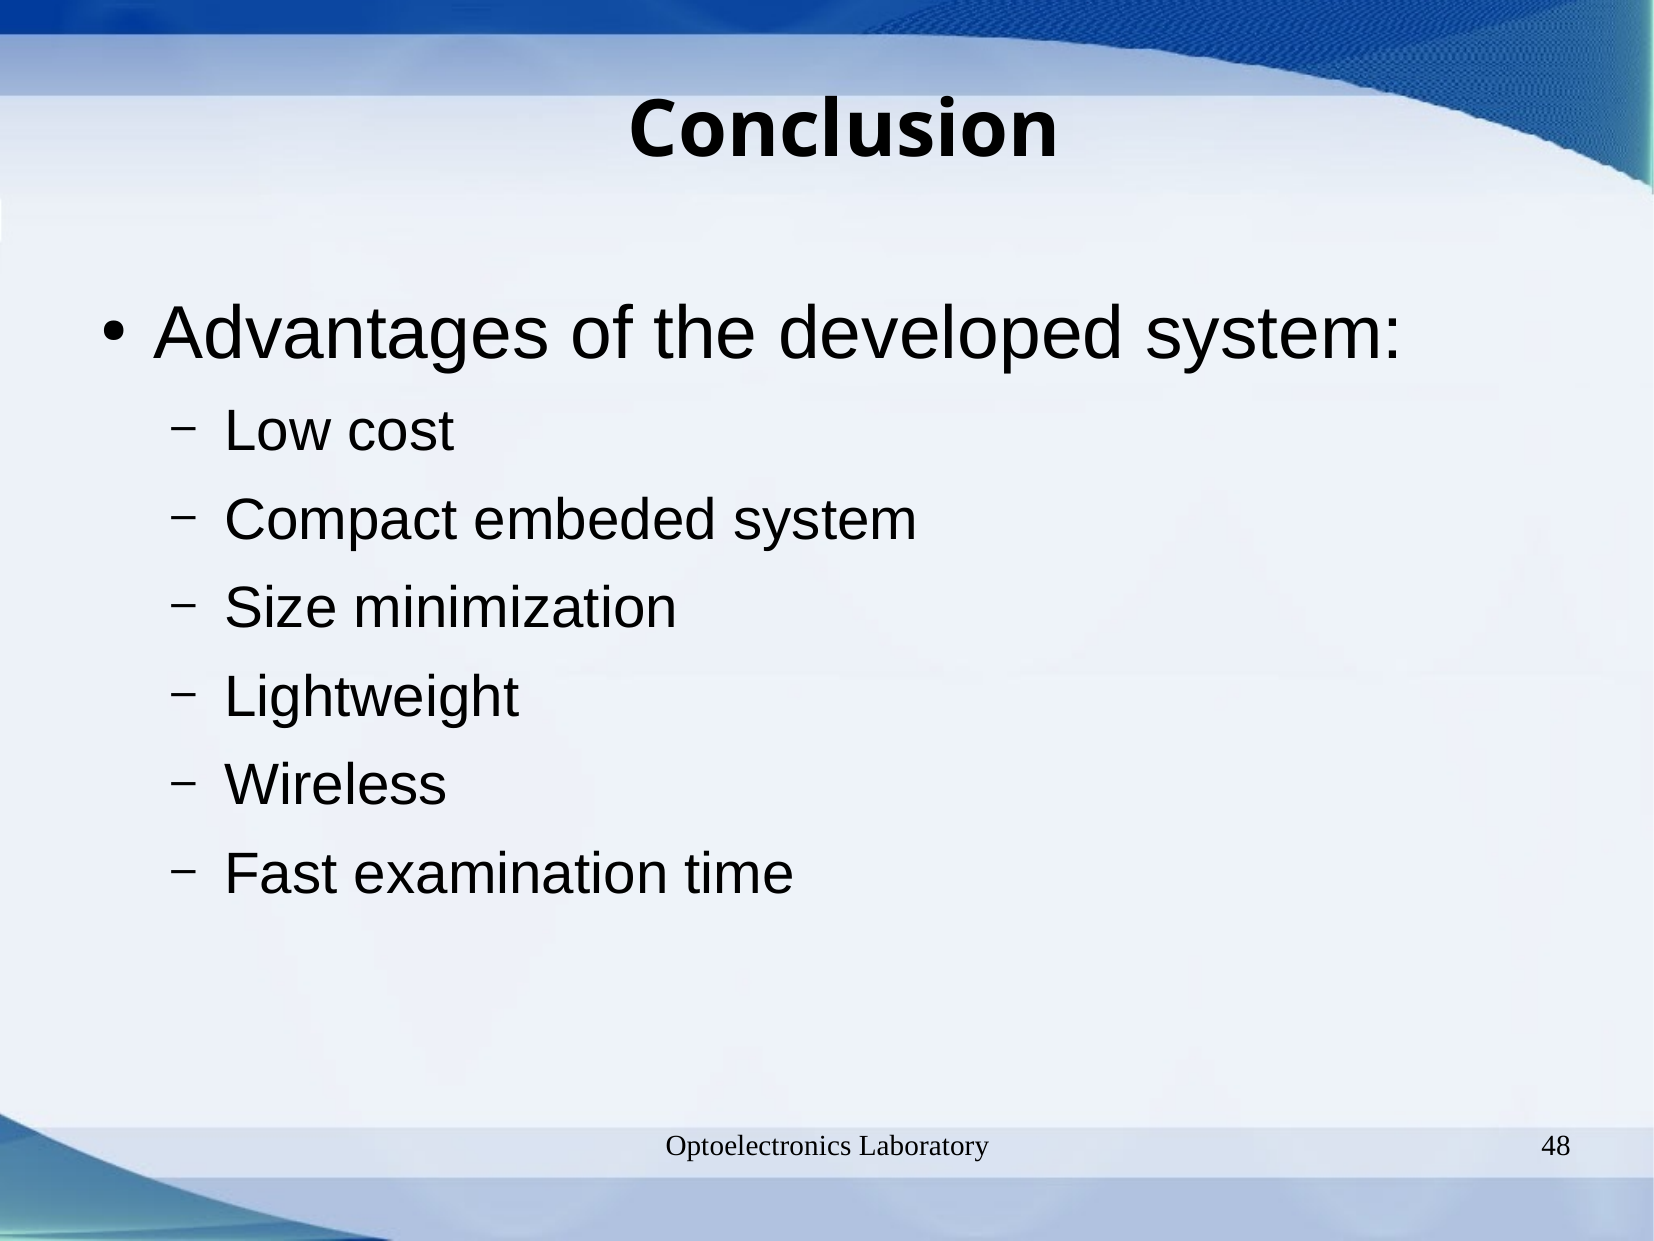

# Conclusion
Advantages of the developed system:
Low cost
Compact embeded system
Size minimization
Lightweight
Wireless
Fast examination time
Optoelectronics Laboratory
48